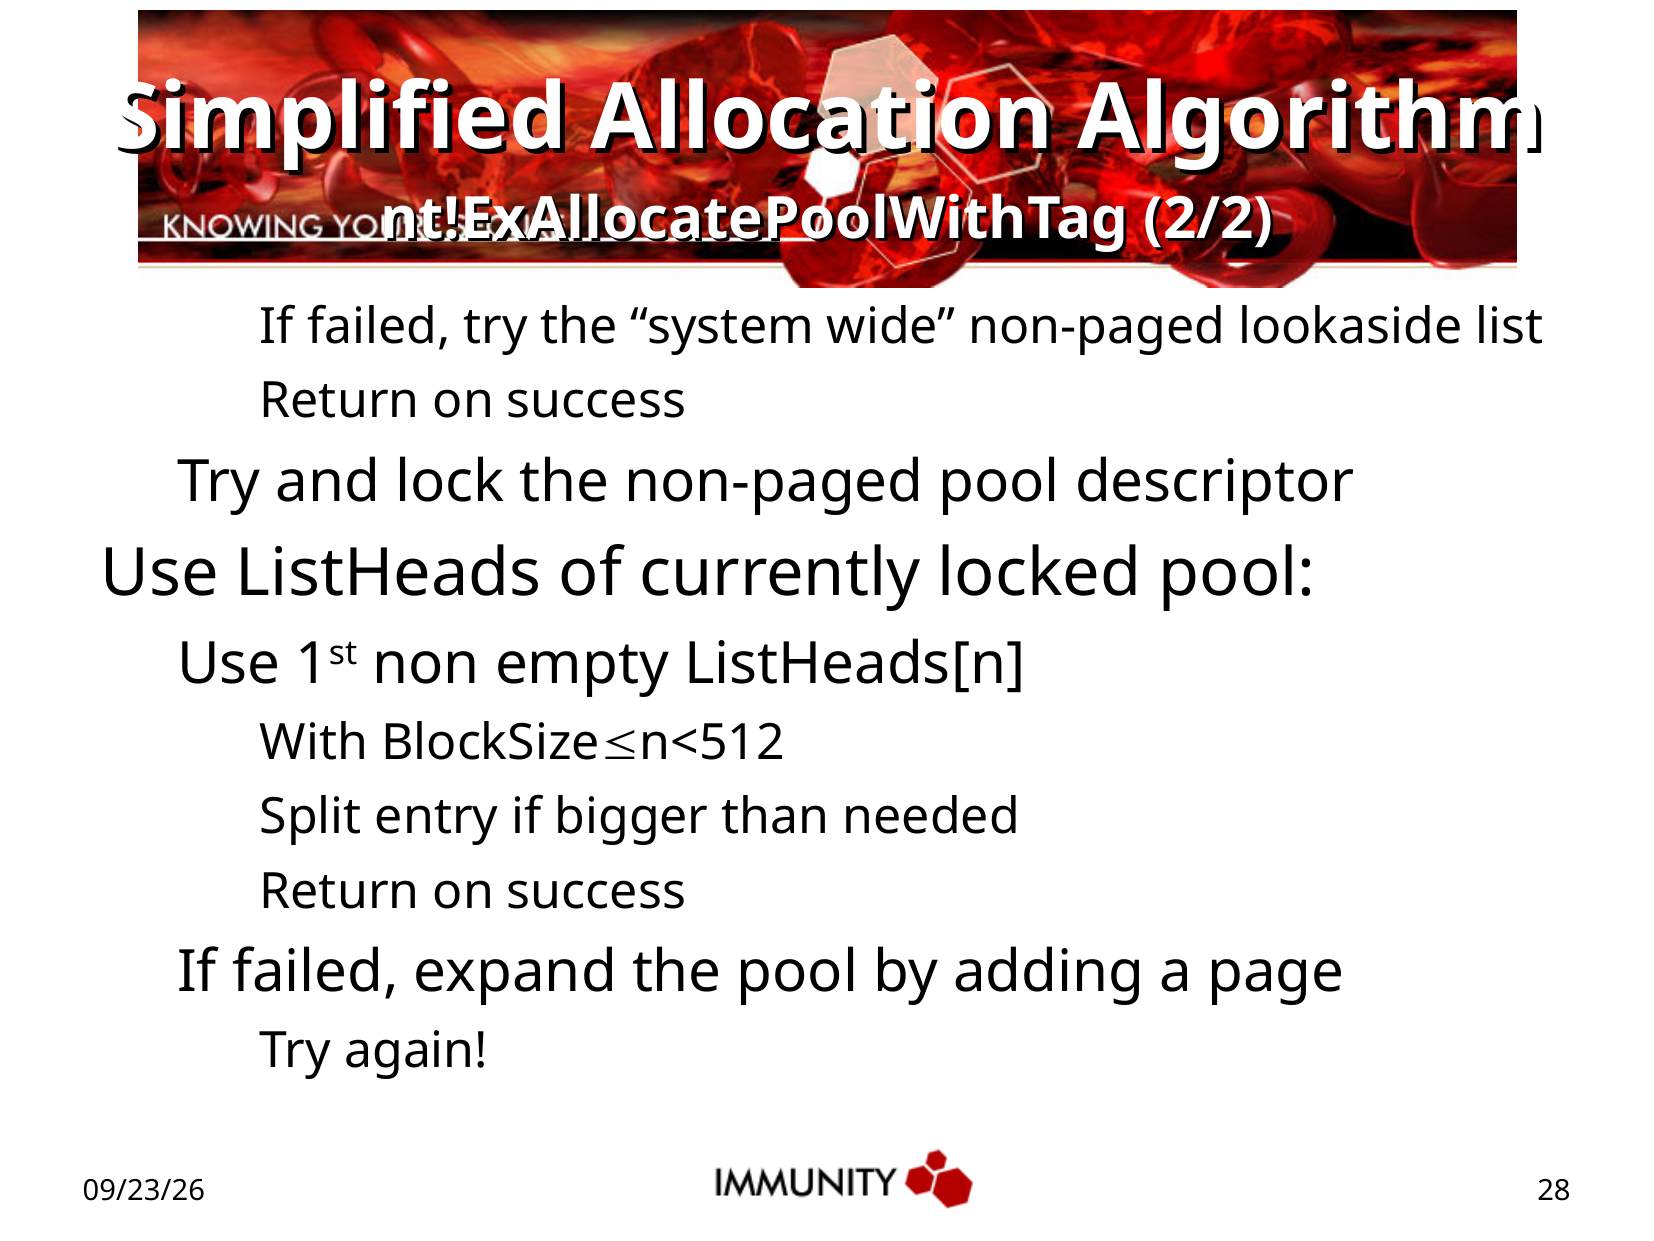

# Simplified Allocation Algorithm nt!ExAllocatePoolWithTag (2/2)
If failed, try the “system wide” non-paged lookaside list
Return on success
Try and lock the non-paged pool descriptor
Use ListHeads of currently locked pool:
Use 1st non empty ListHeads[n]
With BlockSizen<512
Split entry if bigger than needed
Return on success
If failed, expand the pool by adding a page
Try again!
28